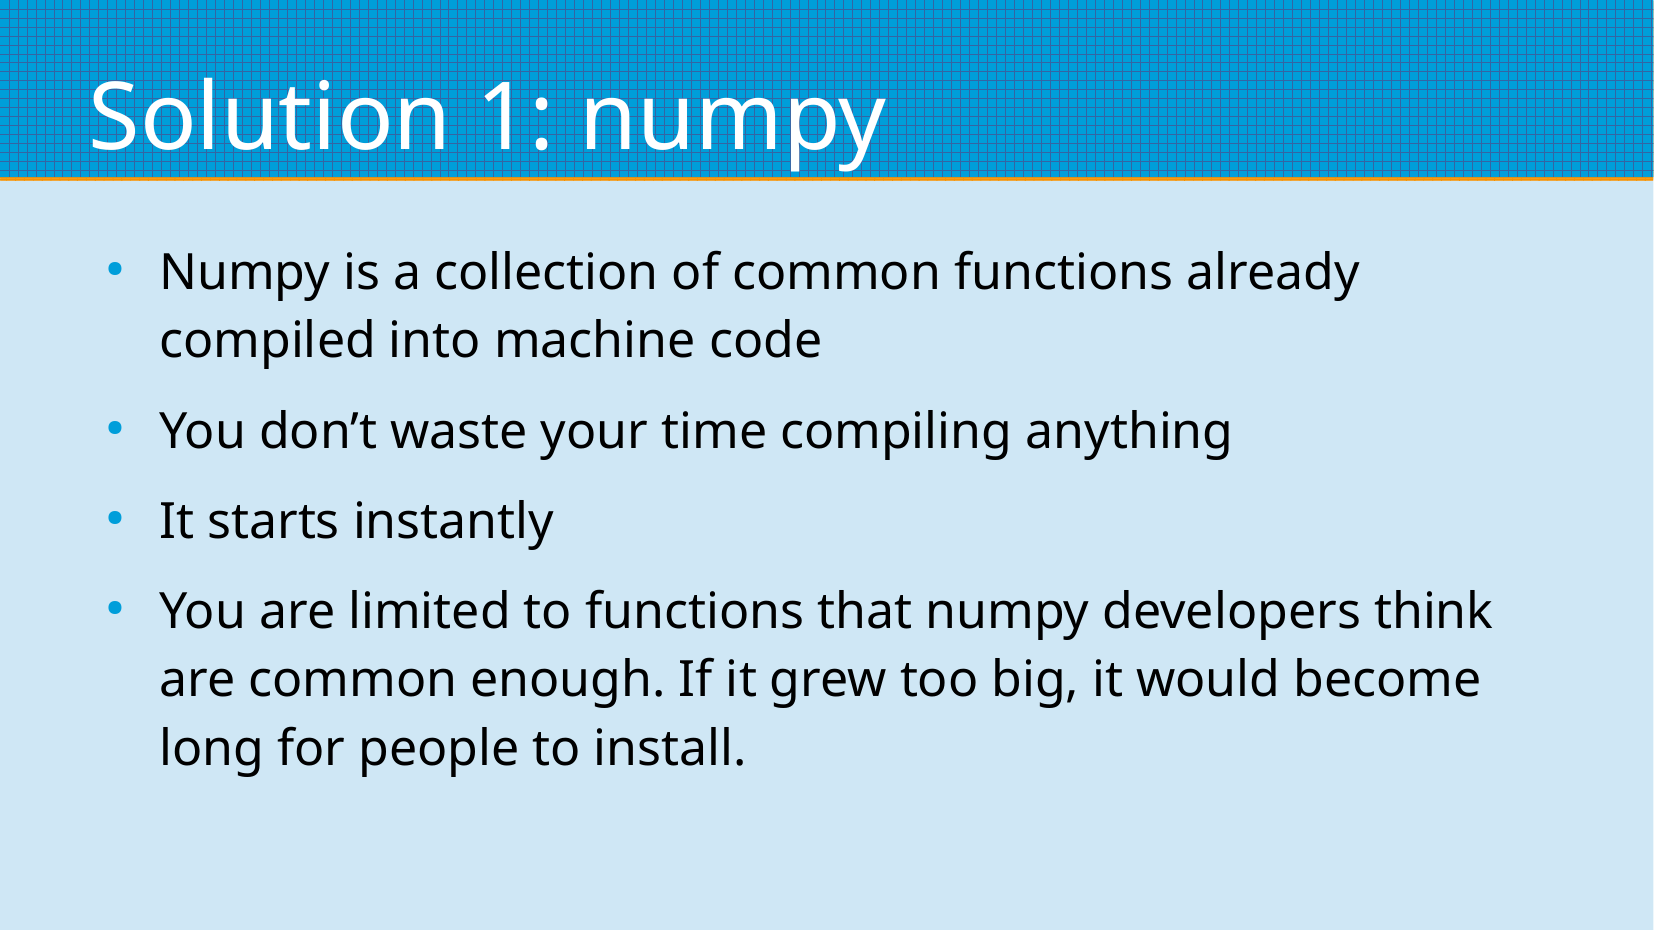

# Solution 1: numpy
Numpy is a collection of common functions already compiled into machine code
You don’t waste your time compiling anything
It starts instantly
You are limited to functions that numpy developers think are common enough. If it grew too big, it would become long for people to install.